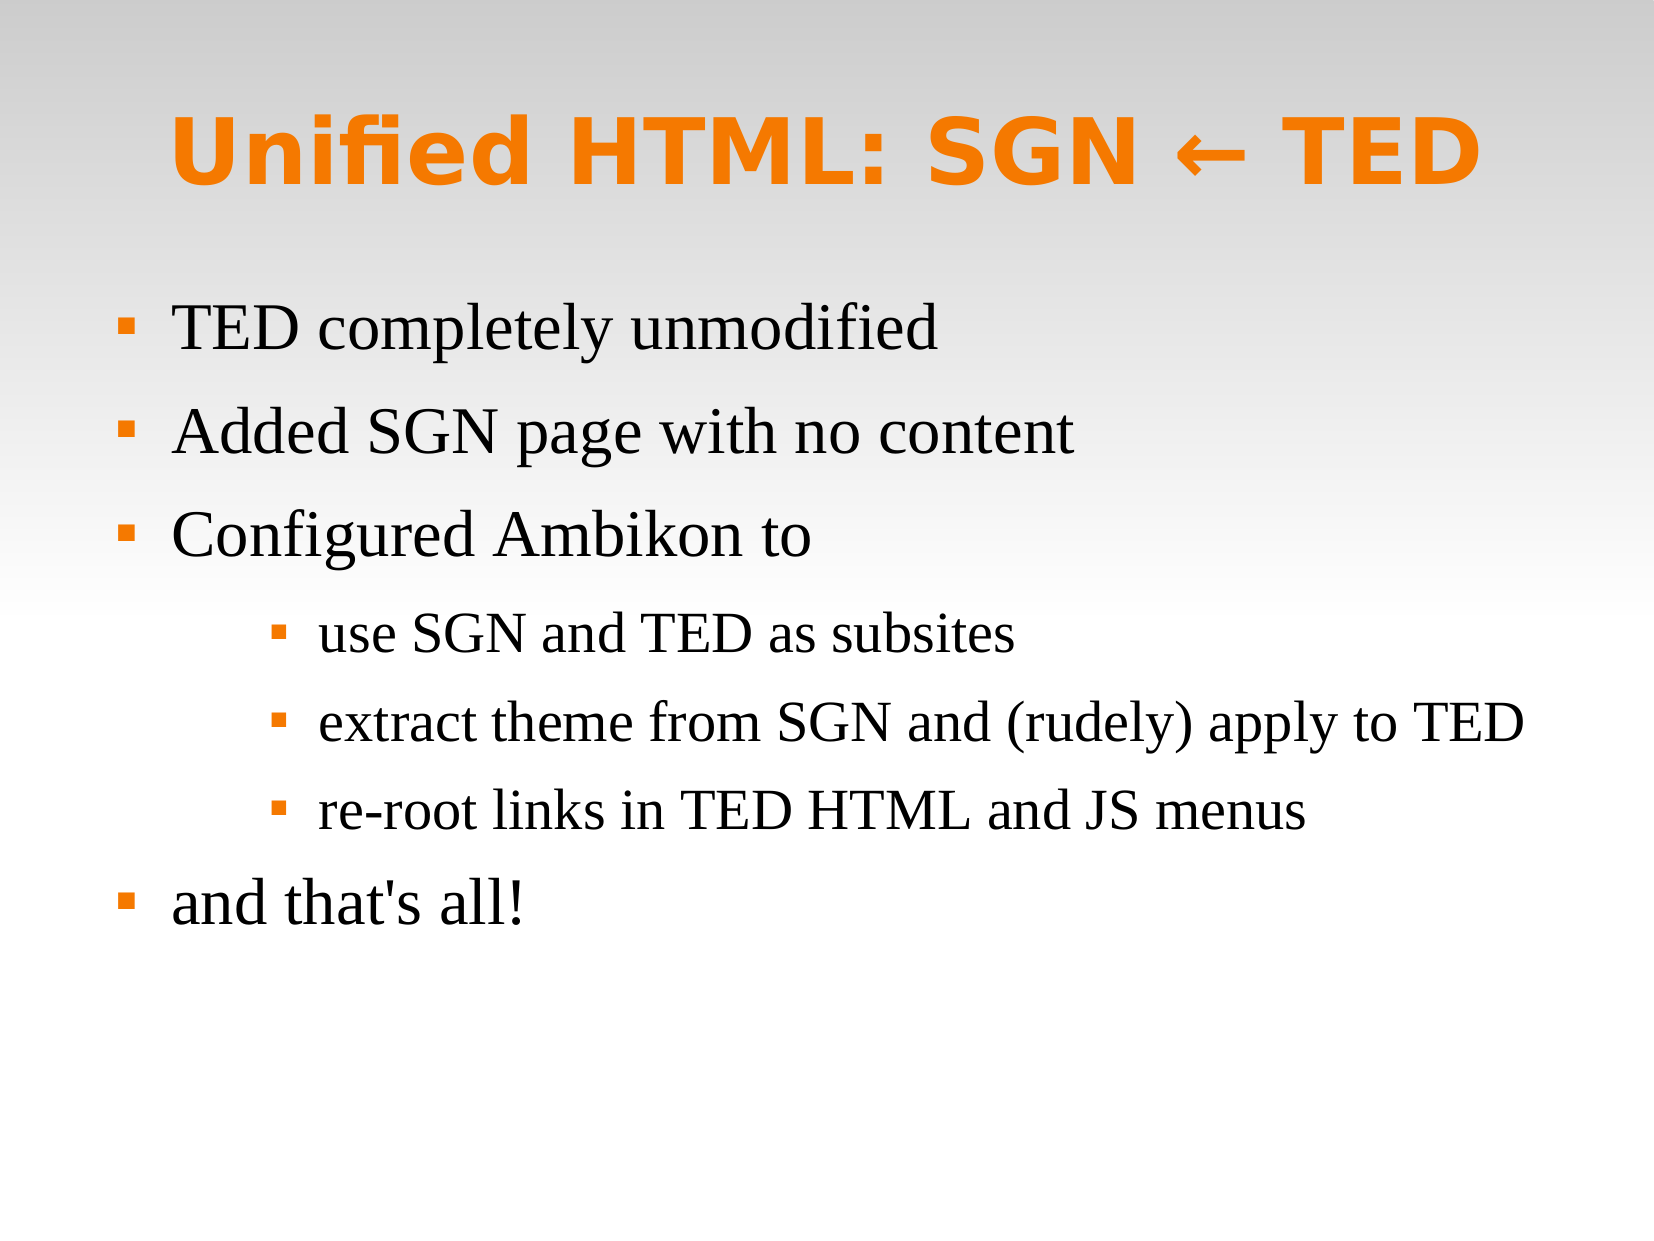

# Unified HTML: SGN ← TED
TED completely unmodified
Added SGN page with no content
Configured Ambikon to
use SGN and TED as subsites
extract theme from SGN and (rudely) apply to TED
re-root links in TED HTML and JS menus
and that's all!